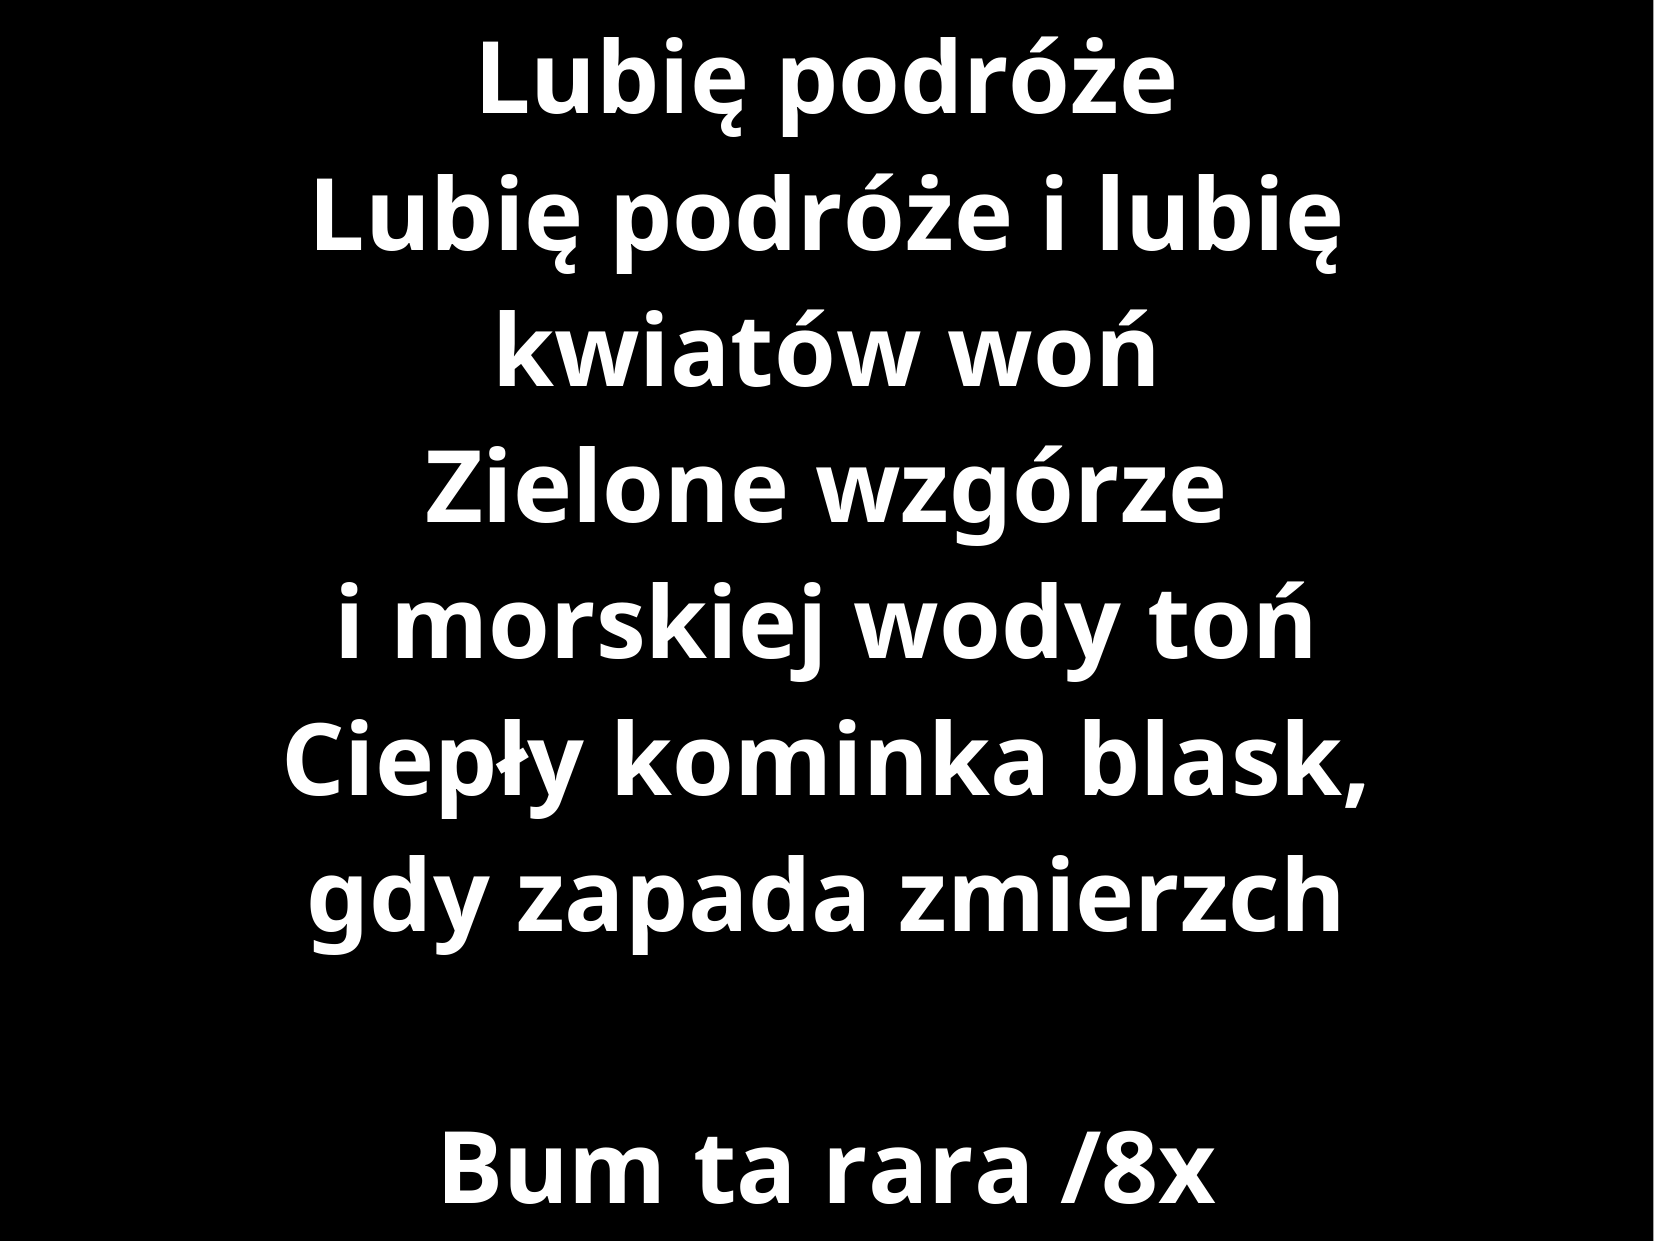

# Lubię podróże Lubię podróże i lubię kwiatów woń Zielone wzgórze i morskiej wody toń Ciepły kominka blask, gdy zapada zmierzch Bum ta rara /8x